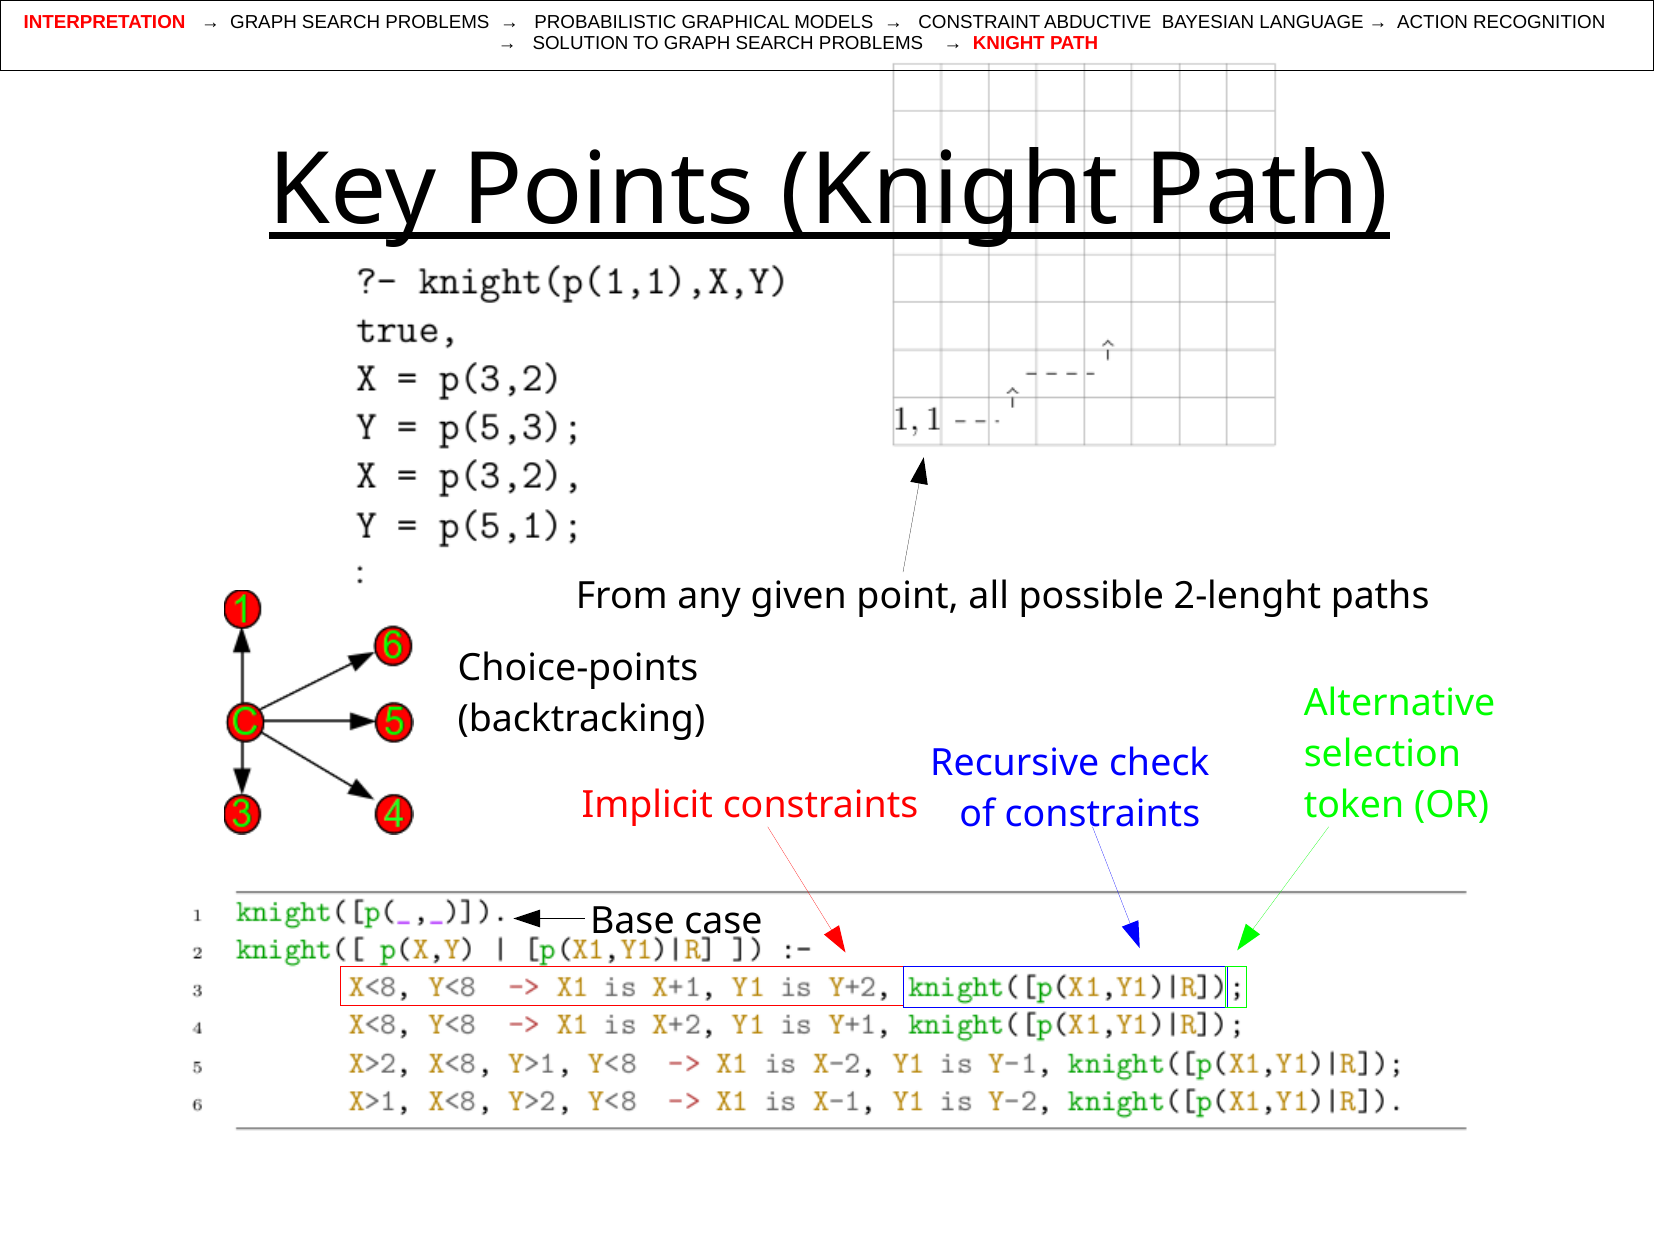

INTERPRETATION → GRAPH SEARCH PROBLEMS → PROBABILISTIC GRAPHICAL MODELS → CONSTRAINT ABDUCTIVE BAYESIAN LANGUAGE → ACTION RECOGNITION
				 		 → SOLUTION TO GRAPH SEARCH PROBLEMS → KNIGHT PATH
Key Points (Knight Path)
From any given point, all possible 2-lenght paths
Choice-points
(backtracking)
Alternative
selection
token (OR)
Recursive check
 of constraints
Implicit constraints
Base case